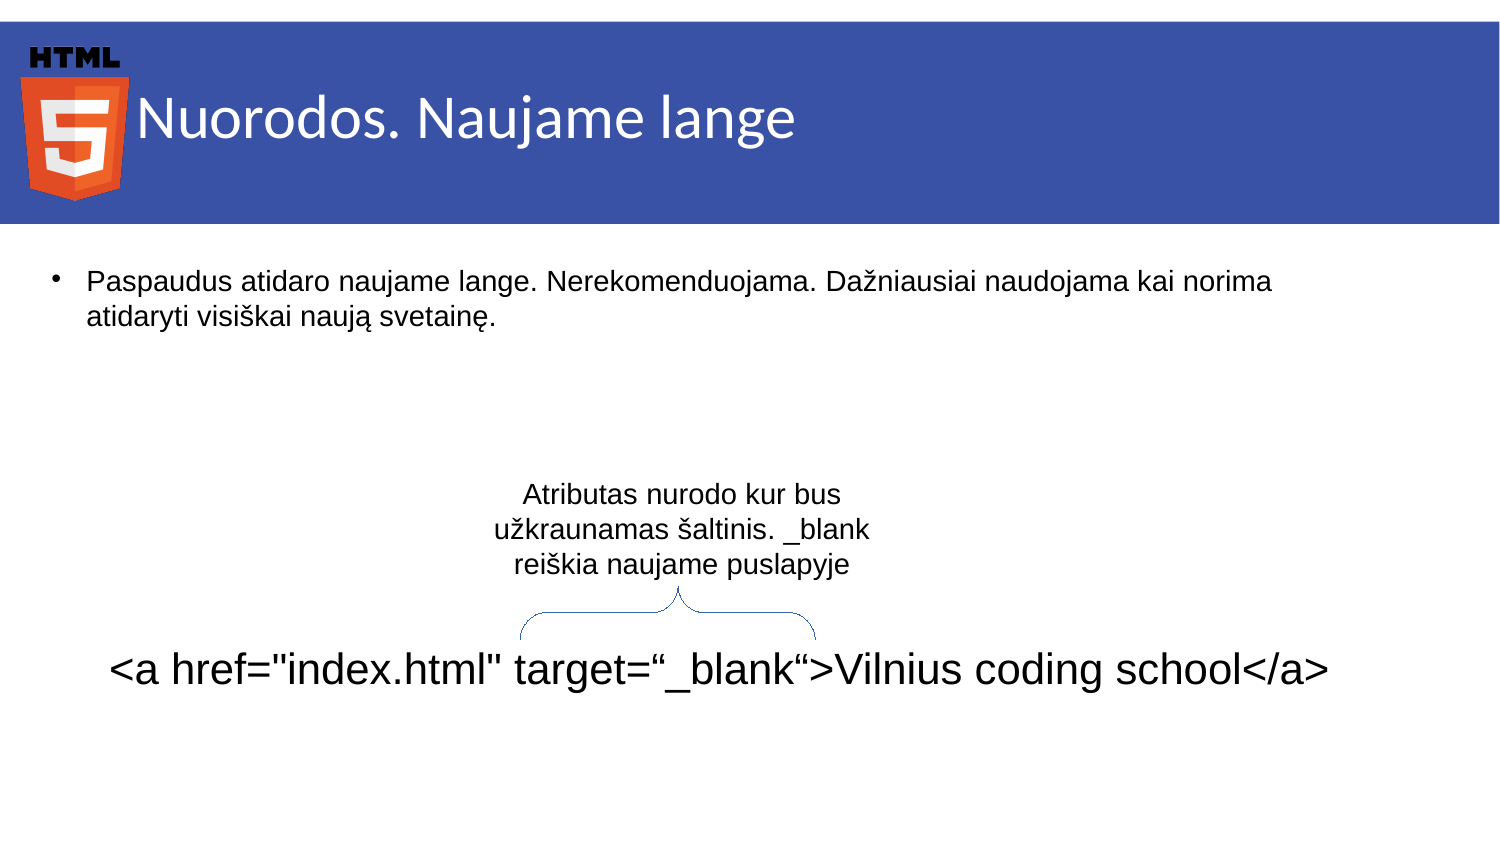

Nuorodos. Naujame lange
Paspaudus atidaro naujame lange. Nerekomenduojama. Dažniausiai naudojama kai norima atidaryti visiškai naują svetainę.
Atributas nurodo kur bus užkraunamas šaltinis. _blank reiškia naujame puslapyje
<a href="index.html" target=“_blank“>Vilnius coding school</a>